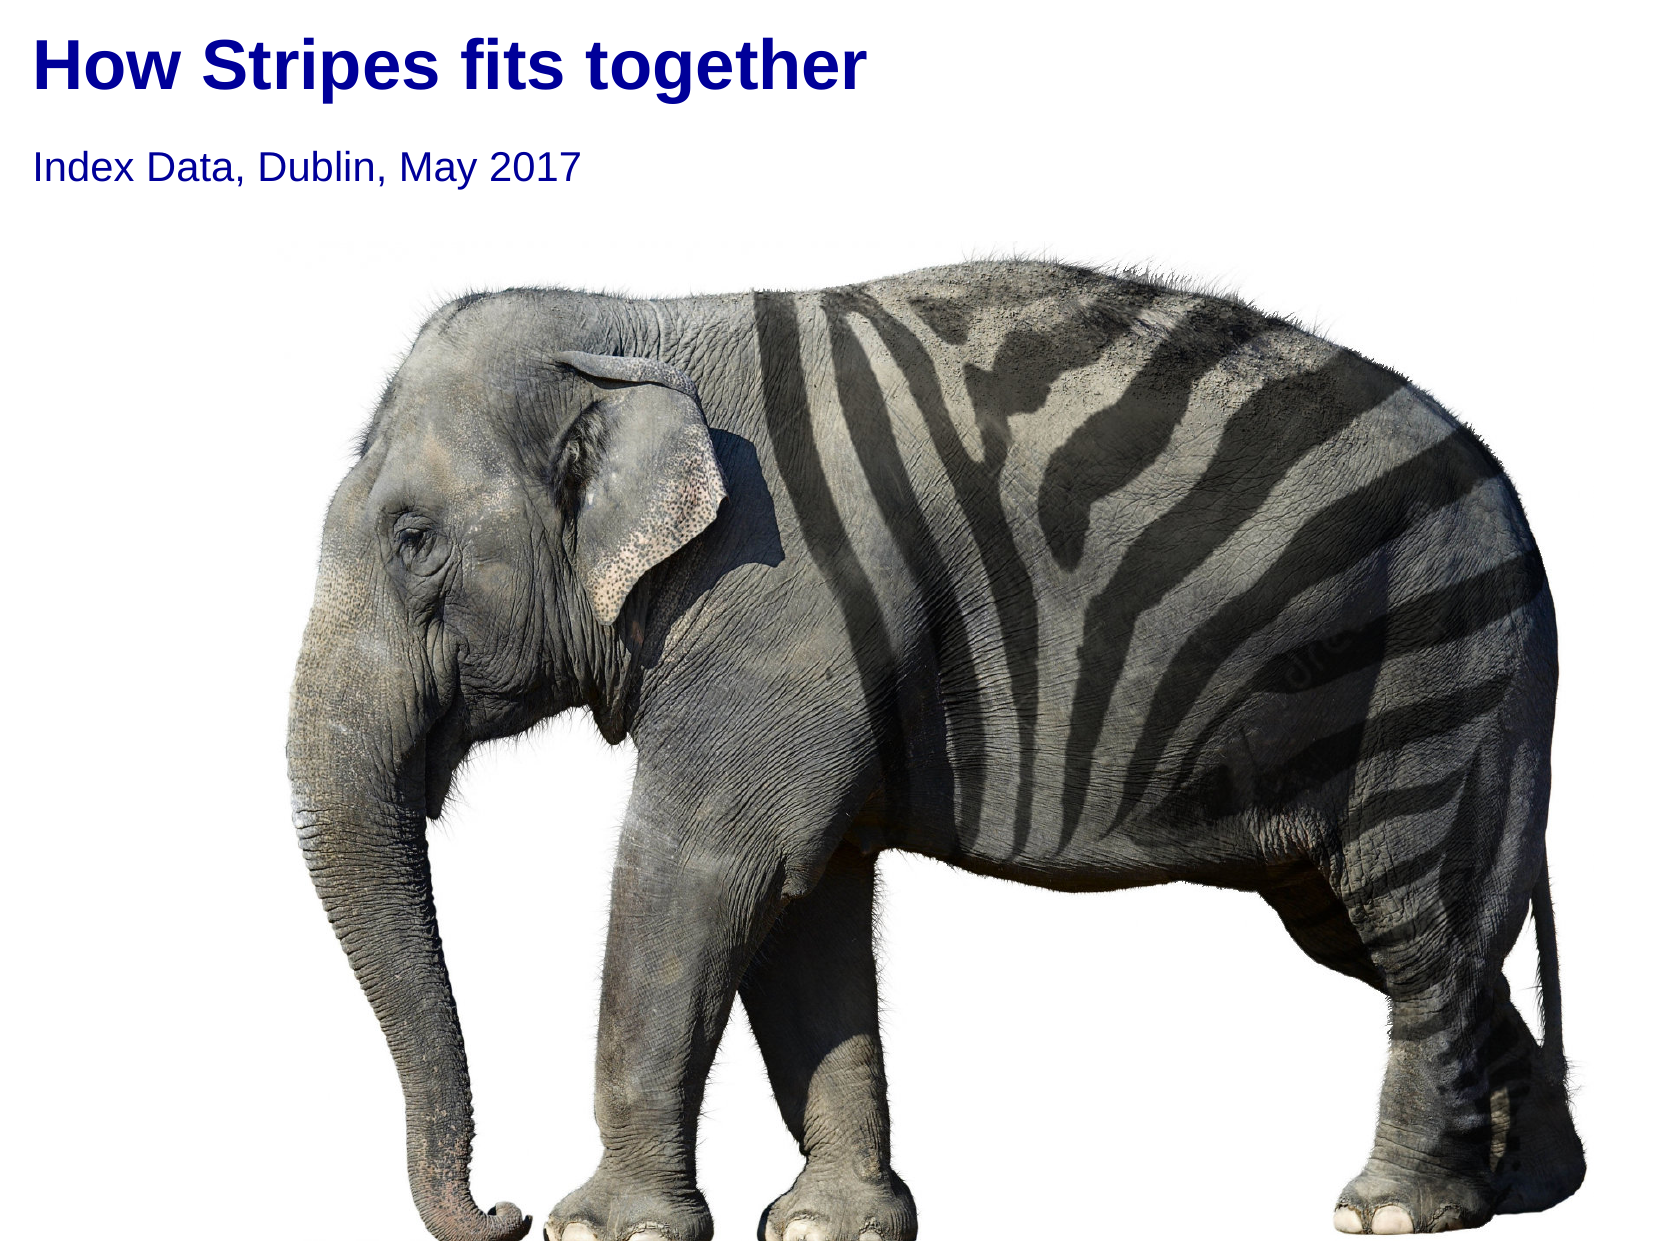

How Stripes fits together
Index Data, Dublin, May 2017